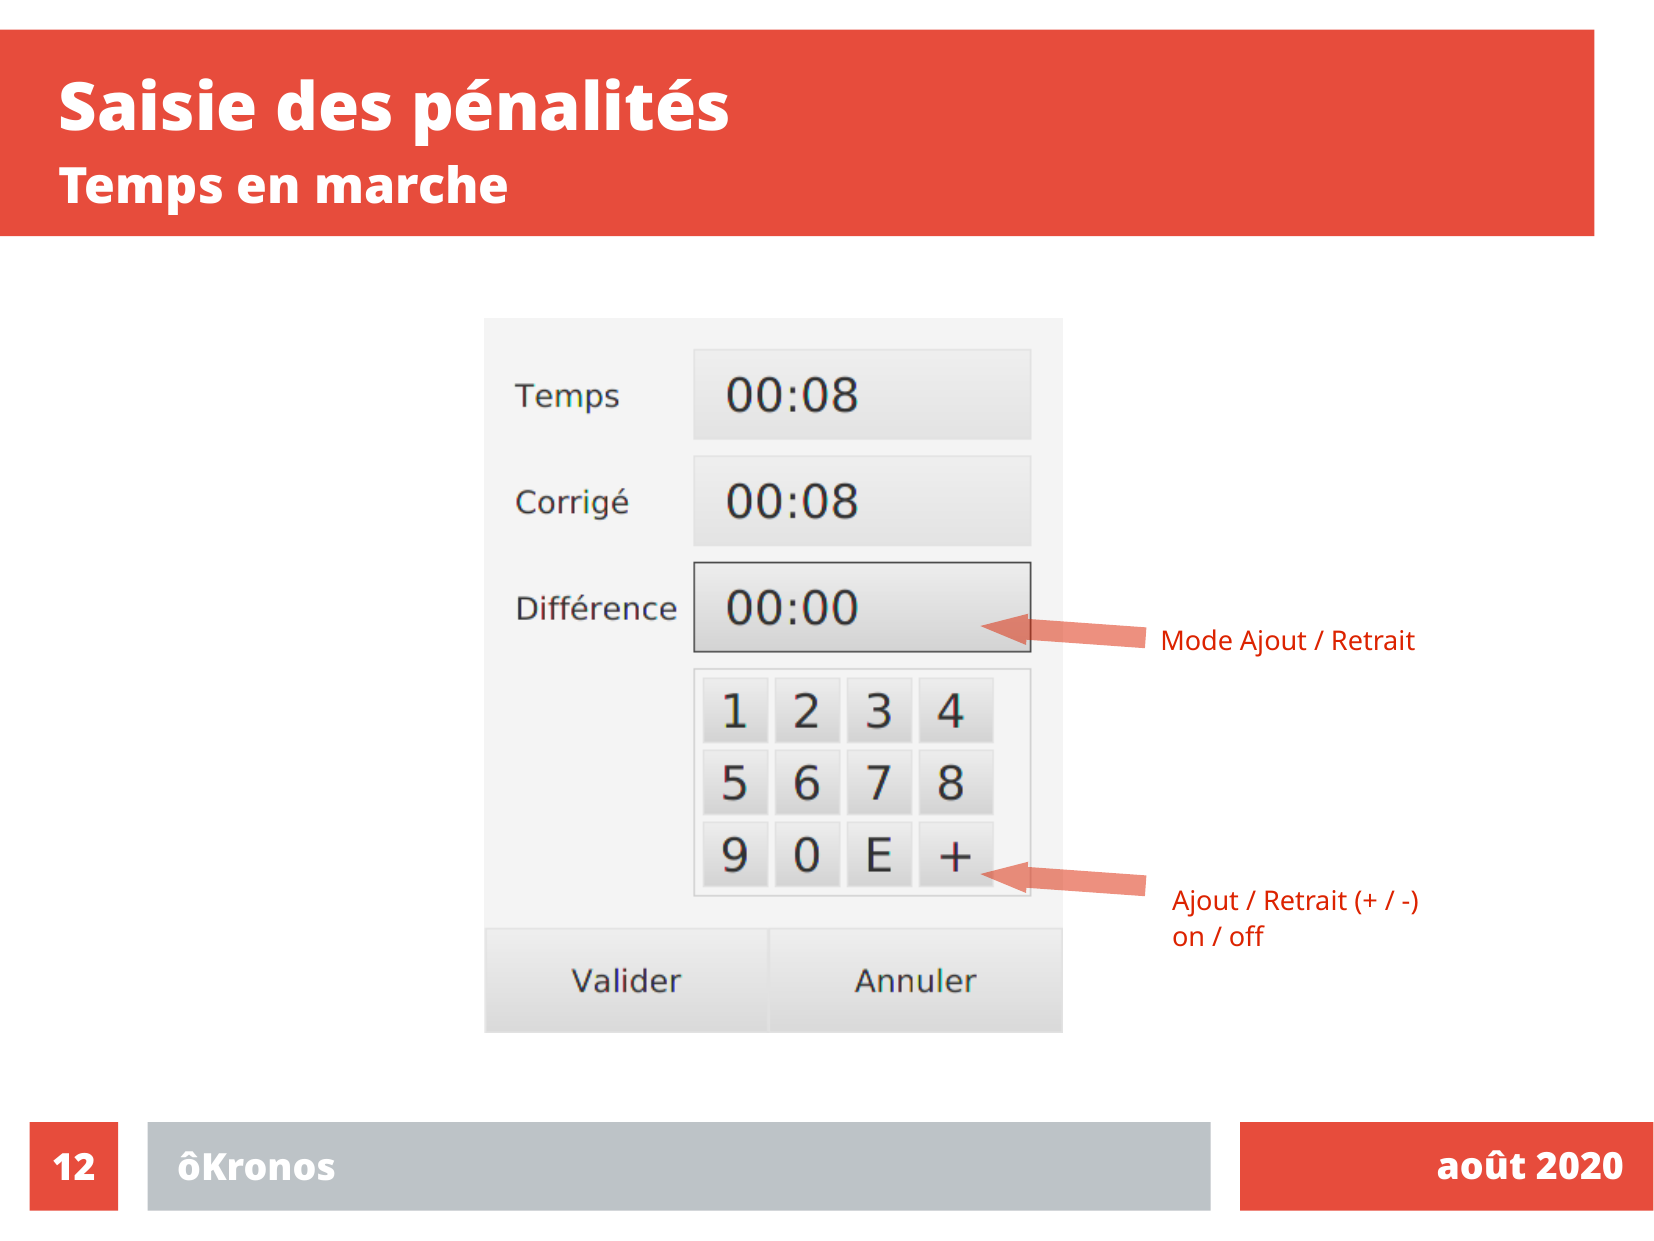

# Saisie des pénalités Temps en marche
Mode Ajout / Retrait
Ajout / Retrait (+ / -)
on / off
12
ôKronos
août 2020